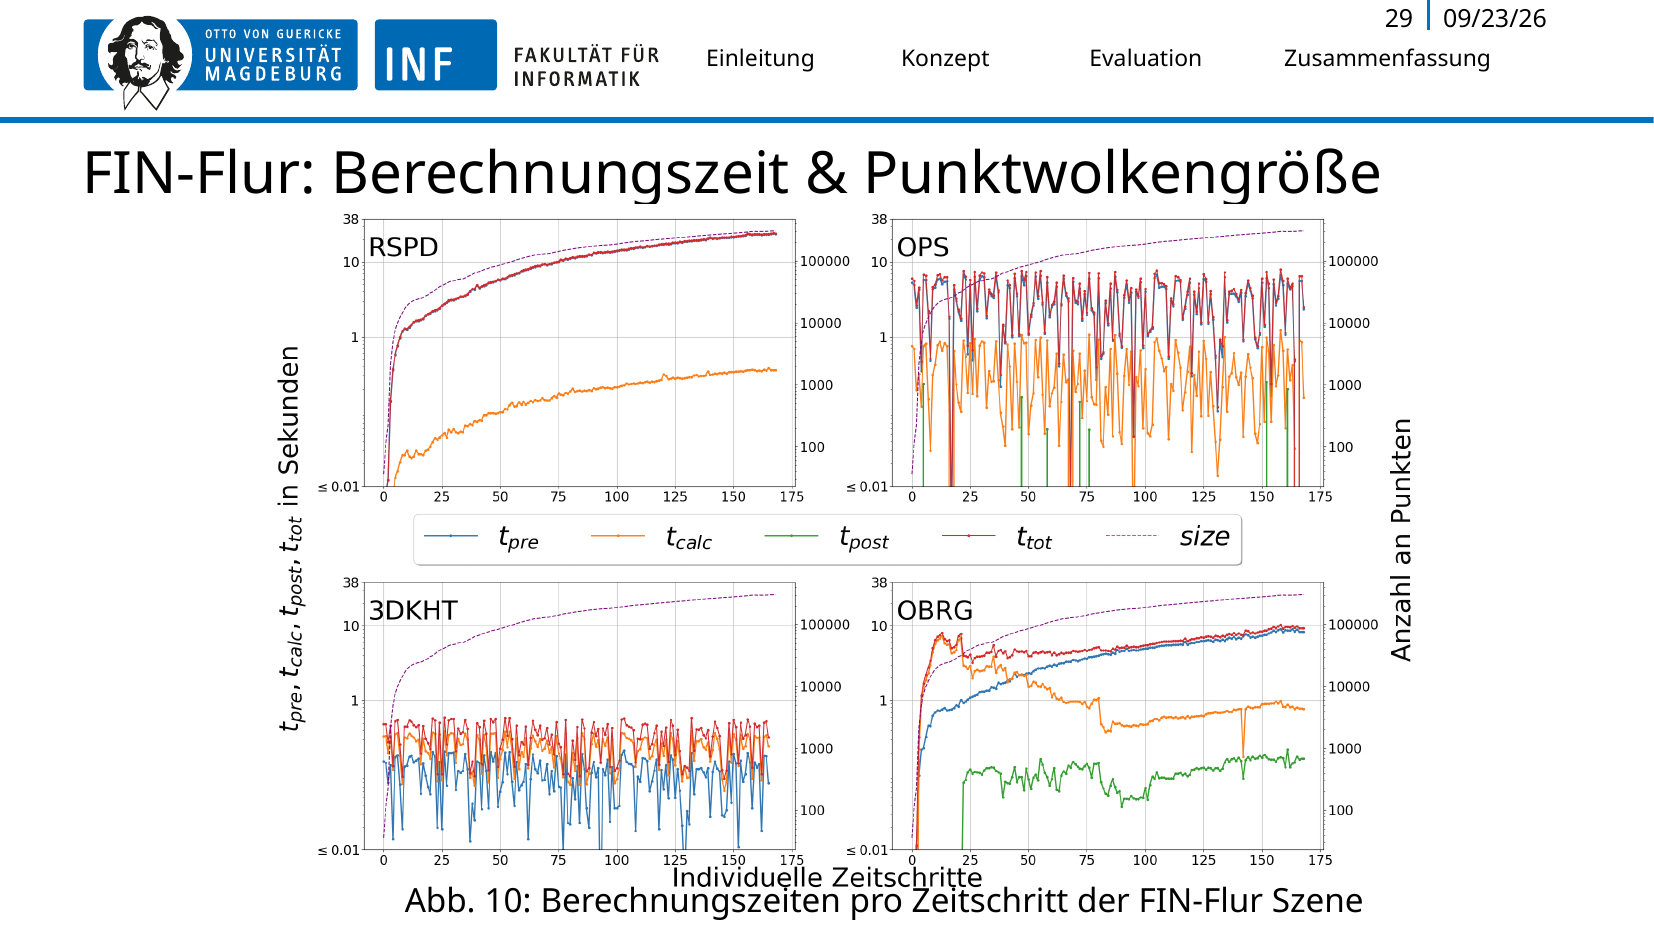

# FIN-Flur: Berechnungszeit & Punktwolkengröße
Abb. 10: Berechnungszeiten pro Zeitschritt der FIN-Flur Szene